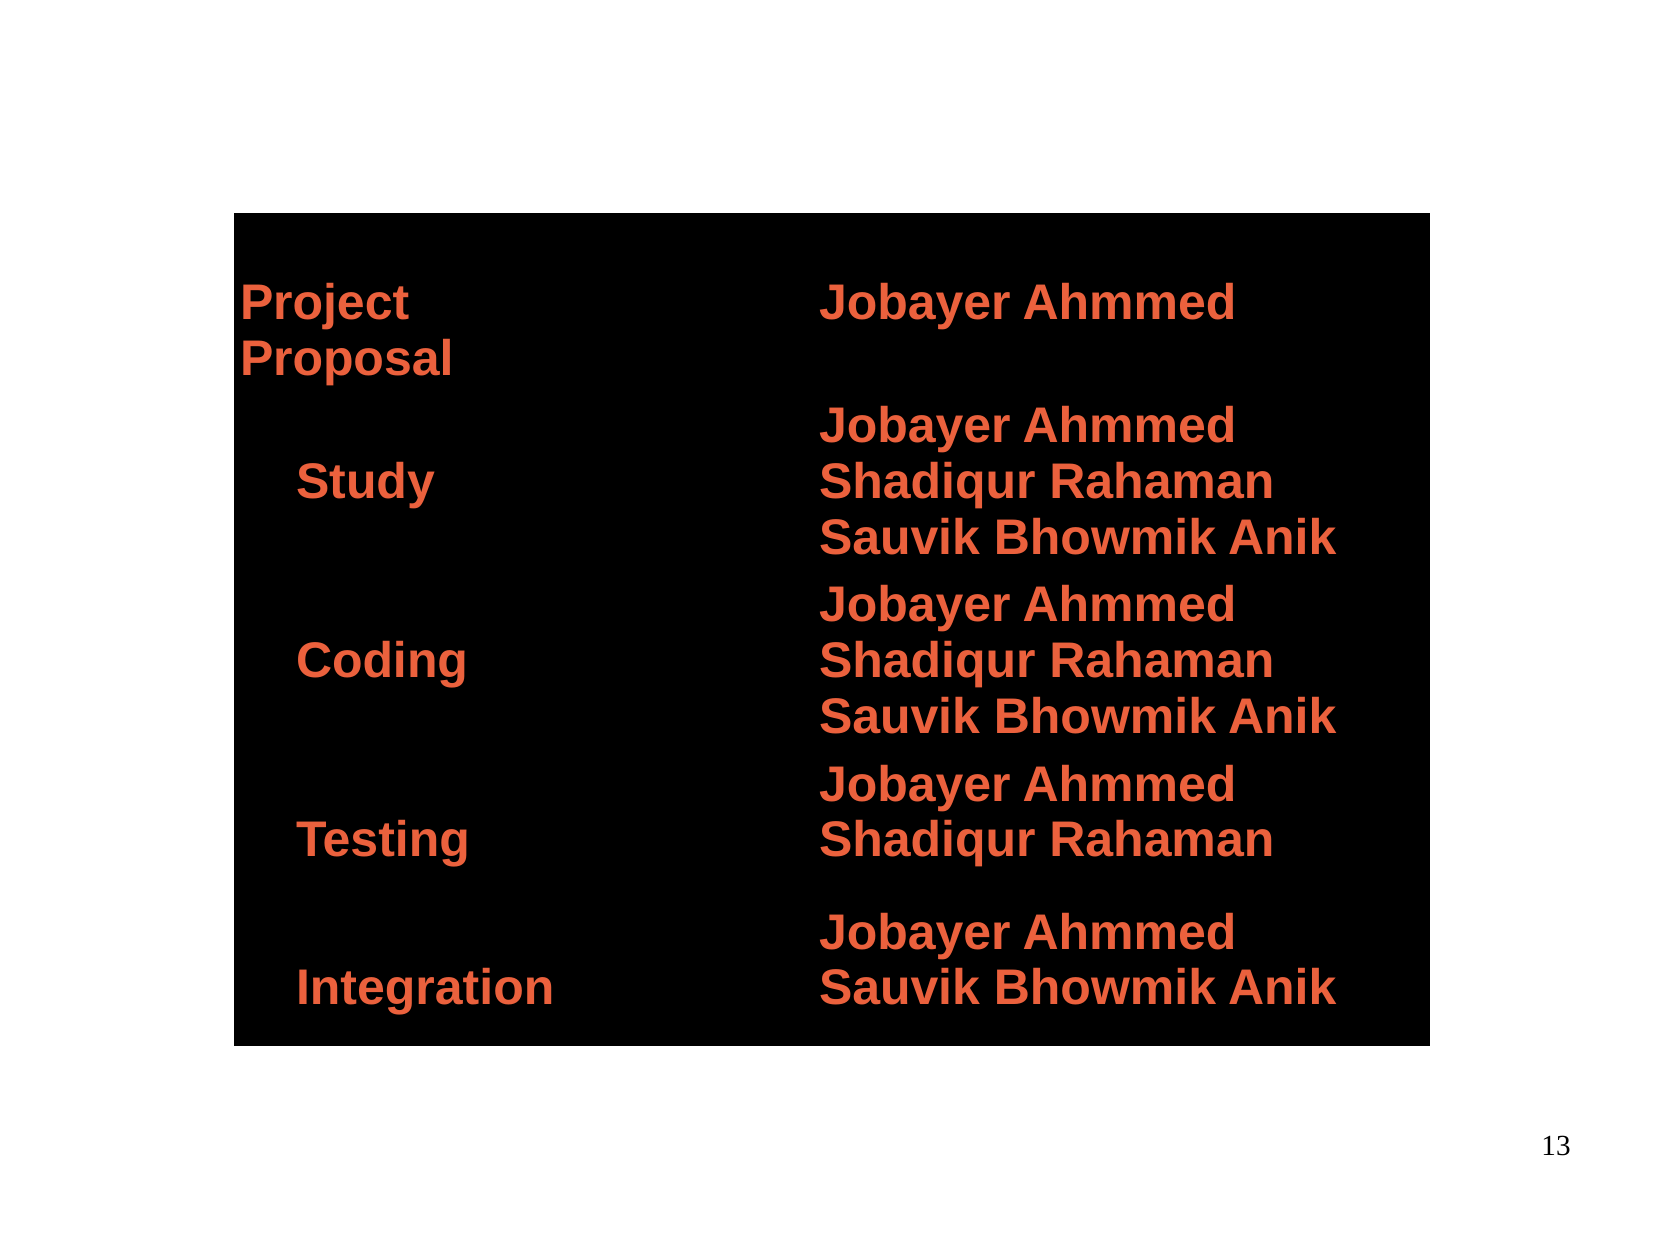

#
| Project Proposal | Jobayer Ahmmed |
| --- | --- |
| Study | Jobayer Ahmmed Shadiqur Rahaman Sauvik Bhowmik Anik |
| Coding | Jobayer Ahmmed Shadiqur Rahaman Sauvik Bhowmik Anik |
| Testing | Jobayer Ahmmed Shadiqur Rahaman |
| Integration | Jobayer Ahmmed Sauvik Bhowmik Anik |
13